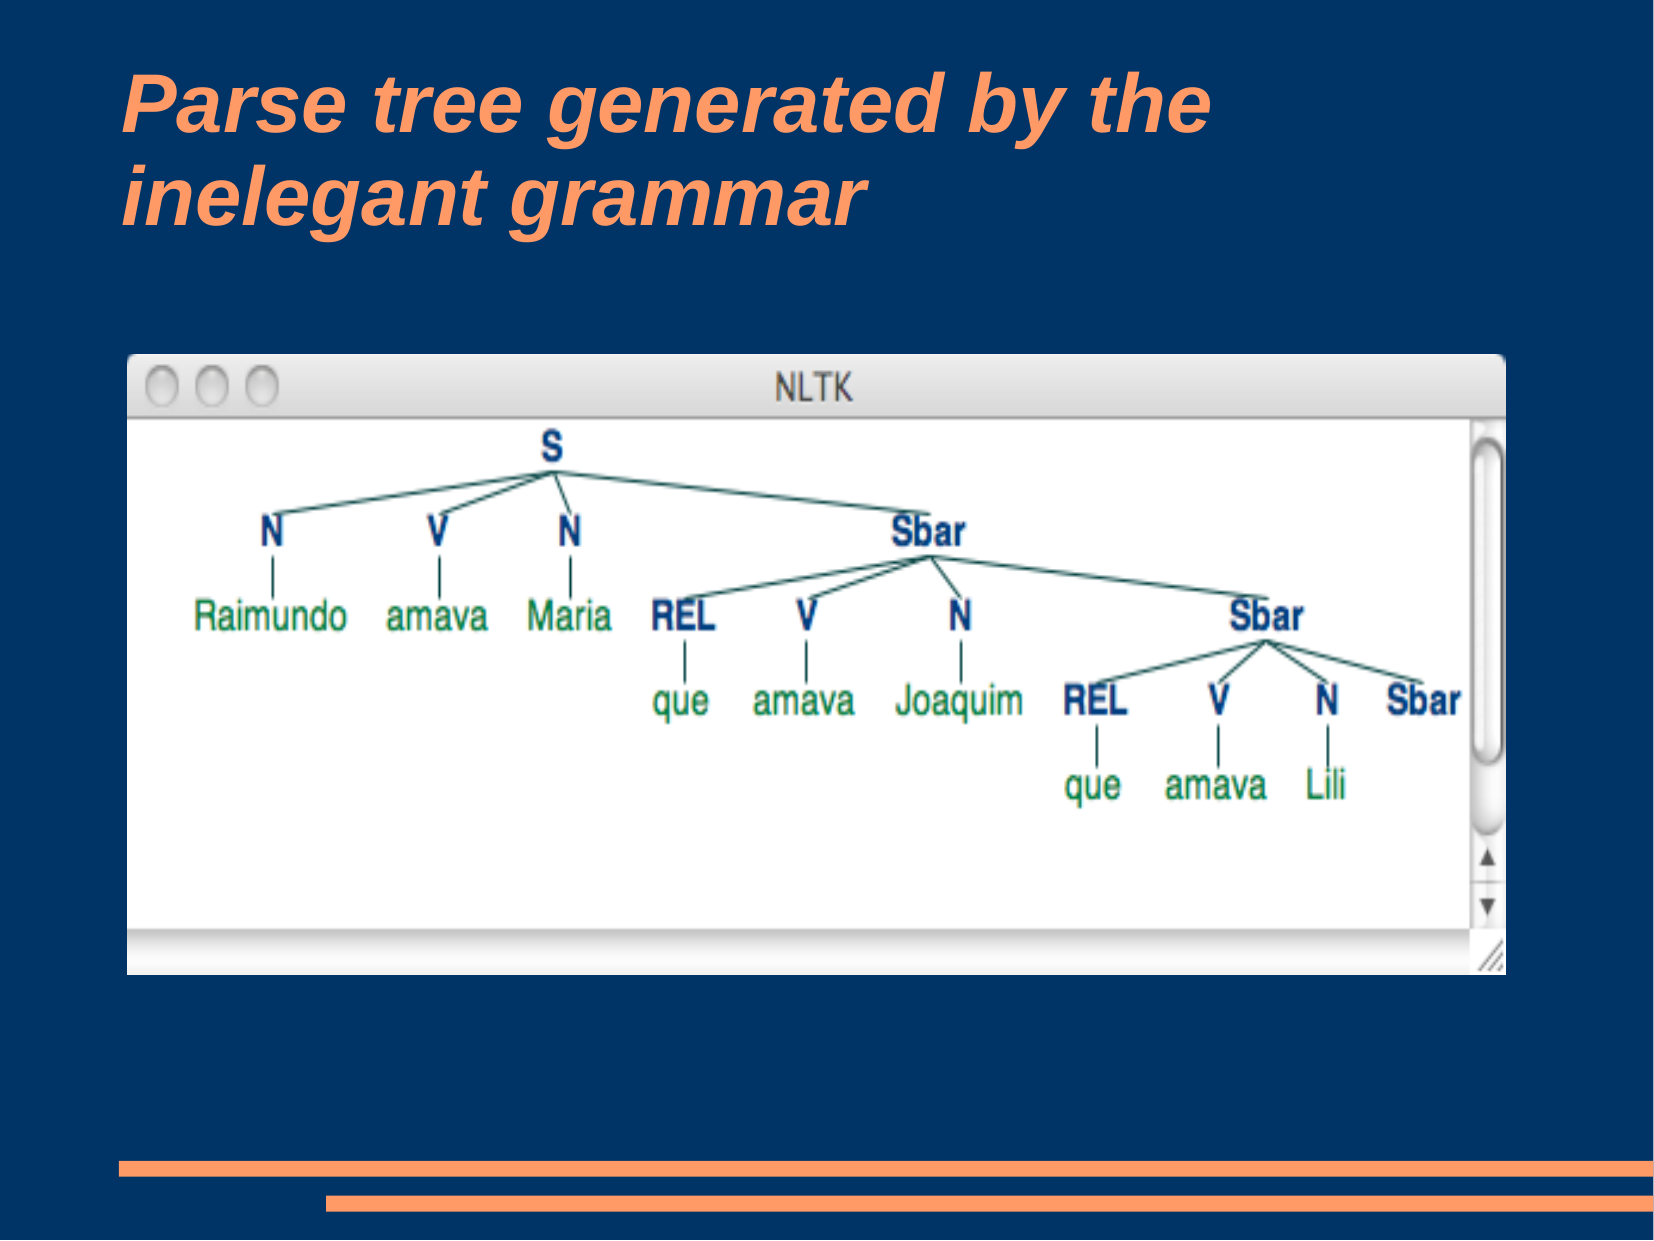

# Parse tree generated by the inelegant grammar